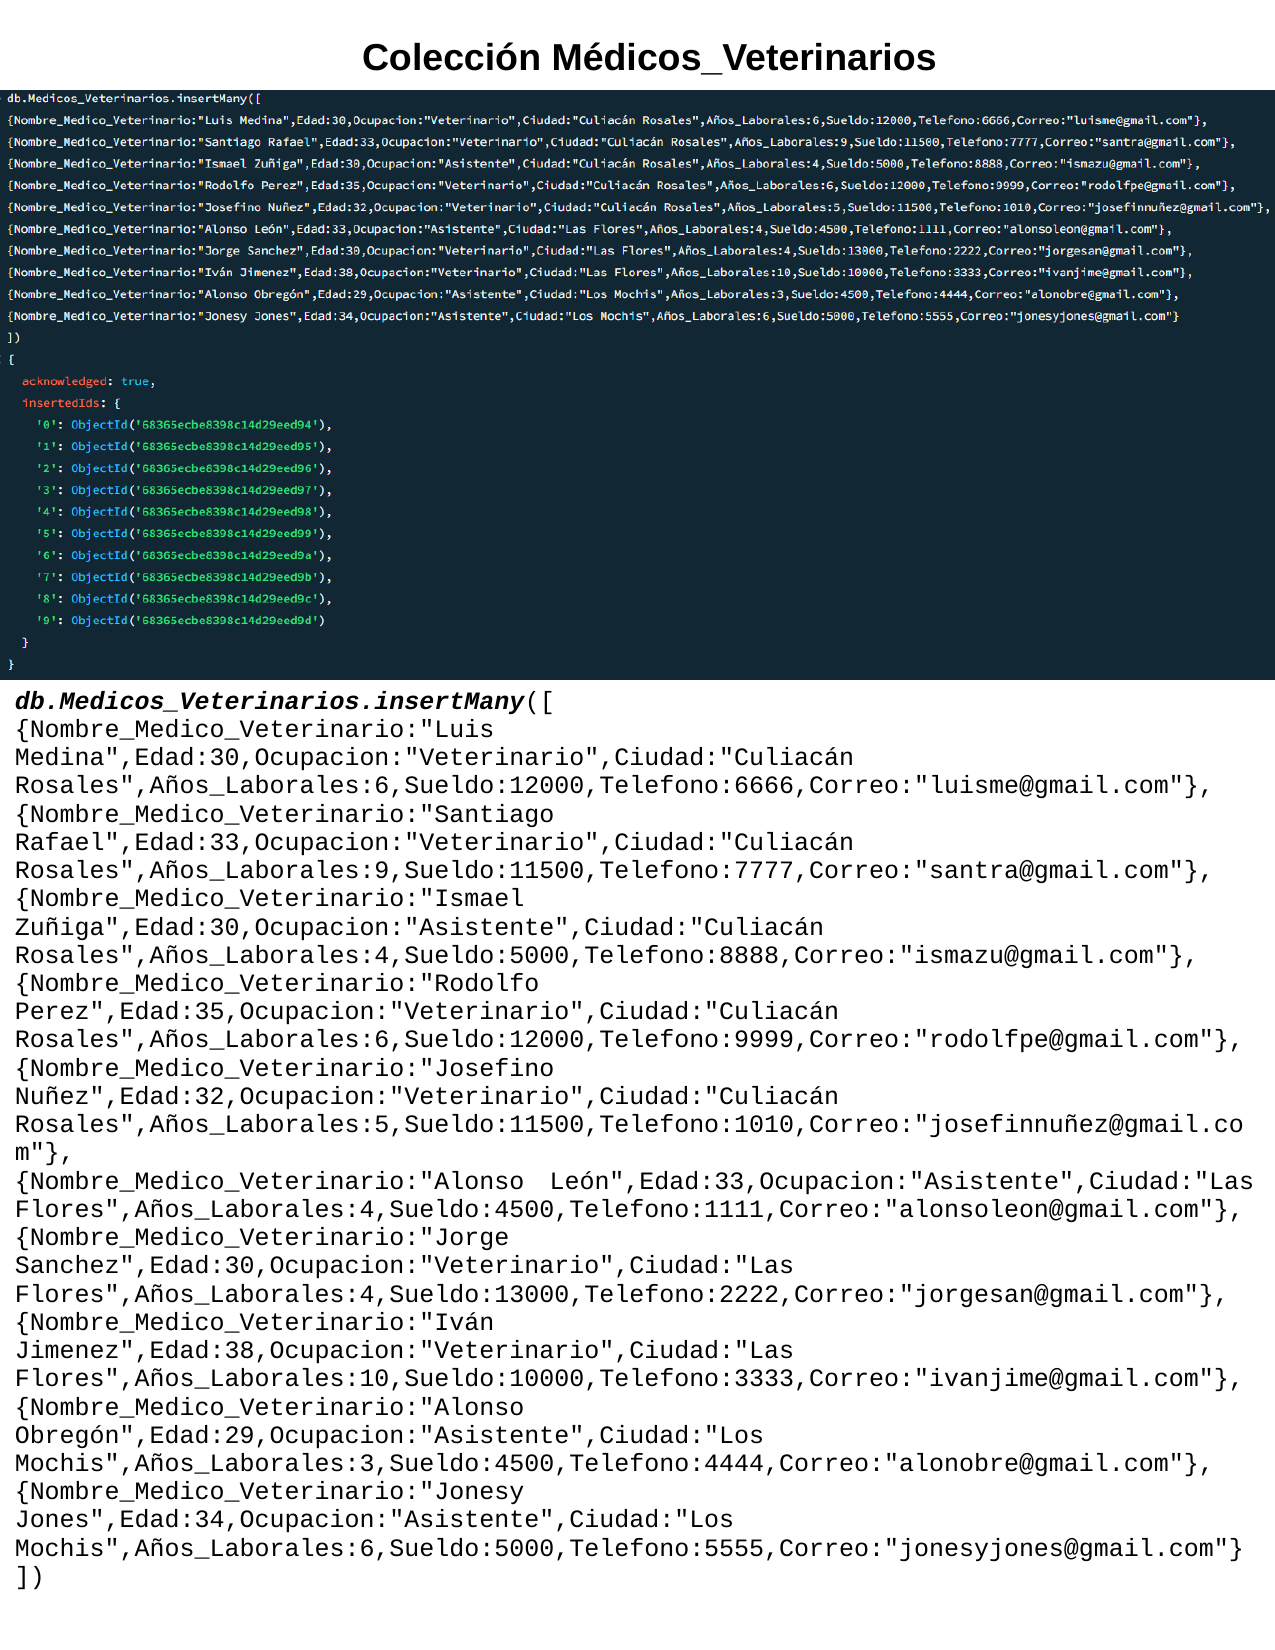

Colección Médicos_Veterinarios
db.Medicos_Veterinarios.insertMany([
{Nombre_Medico_Veterinario:"Luis Medina",Edad:30,Ocupacion:"Veterinario",Ciudad:"Culiacán Rosales",Años_Laborales:6,Sueldo:12000,Telefono:6666,Correo:"luisme@gmail.com"},
{Nombre_Medico_Veterinario:"Santiago Rafael",Edad:33,Ocupacion:"Veterinario",Ciudad:"Culiacán Rosales",Años_Laborales:9,Sueldo:11500,Telefono:7777,Correo:"santra@gmail.com"},
{Nombre_Medico_Veterinario:"Ismael Zuñiga",Edad:30,Ocupacion:"Asistente",Ciudad:"Culiacán Rosales",Años_Laborales:4,Sueldo:5000,Telefono:8888,Correo:"ismazu@gmail.com"},
{Nombre_Medico_Veterinario:"Rodolfo Perez",Edad:35,Ocupacion:"Veterinario",Ciudad:"Culiacán Rosales",Años_Laborales:6,Sueldo:12000,Telefono:9999,Correo:"rodolfpe@gmail.com"},
{Nombre_Medico_Veterinario:"Josefino Nuñez",Edad:32,Ocupacion:"Veterinario",Ciudad:"Culiacán Rosales",Años_Laborales:5,Sueldo:11500,Telefono:1010,Correo:"josefinnuñez@gmail.com"},
{Nombre_Medico_Veterinario:"Alonso León",Edad:33,Ocupacion:"Asistente",Ciudad:"Las Flores",Años_Laborales:4,Sueldo:4500,Telefono:1111,Correo:"alonsoleon@gmail.com"},
{Nombre_Medico_Veterinario:"Jorge Sanchez",Edad:30,Ocupacion:"Veterinario",Ciudad:"Las Flores",Años_Laborales:4,Sueldo:13000,Telefono:2222,Correo:"jorgesan@gmail.com"},
{Nombre_Medico_Veterinario:"Iván Jimenez",Edad:38,Ocupacion:"Veterinario",Ciudad:"Las Flores",Años_Laborales:10,Sueldo:10000,Telefono:3333,Correo:"ivanjime@gmail.com"},
{Nombre_Medico_Veterinario:"Alonso Obregón",Edad:29,Ocupacion:"Asistente",Ciudad:"Los Mochis",Años_Laborales:3,Sueldo:4500,Telefono:4444,Correo:"alonobre@gmail.com"},
{Nombre_Medico_Veterinario:"Jonesy Jones",Edad:34,Ocupacion:"Asistente",Ciudad:"Los Mochis",Años_Laborales:6,Sueldo:5000,Telefono:5555,Correo:"jonesyjones@gmail.com"}
])